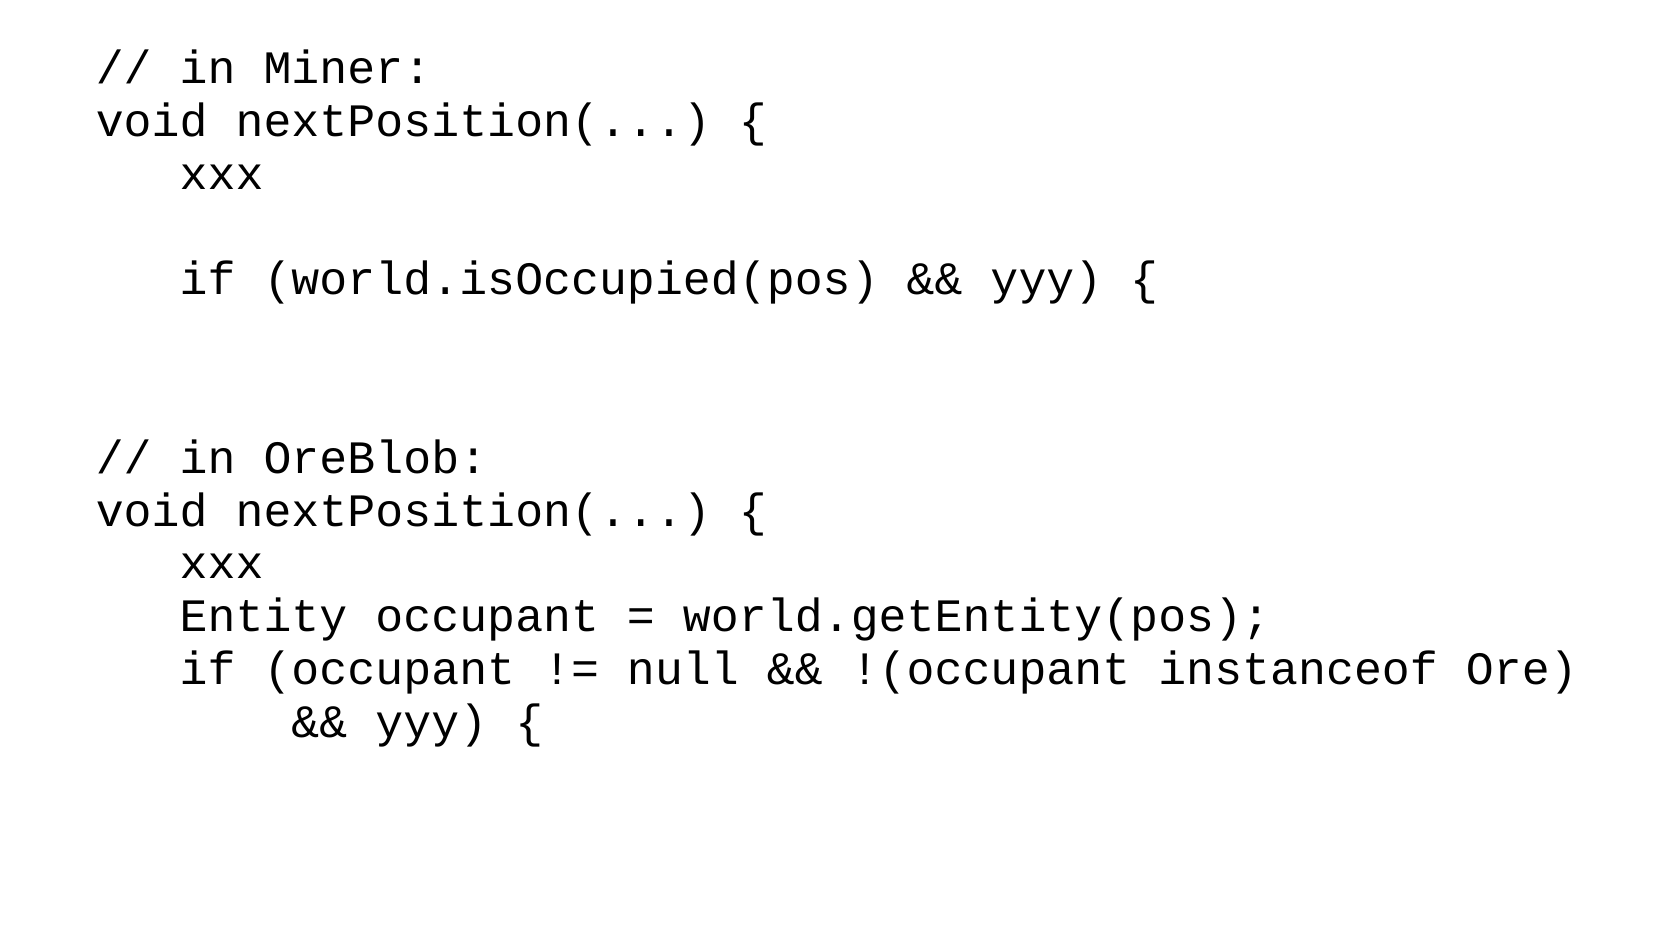

# // in Miner: void nextPosition(...) { xxx if (world.isOccupied(pos) && yyy) {
// in OreBlob:
void nextPosition(...) {
 xxx
 Entity occupant = world.getEntity(pos);
 if (occupant != null && !(occupant instanceof Ore)
 && yyy) {